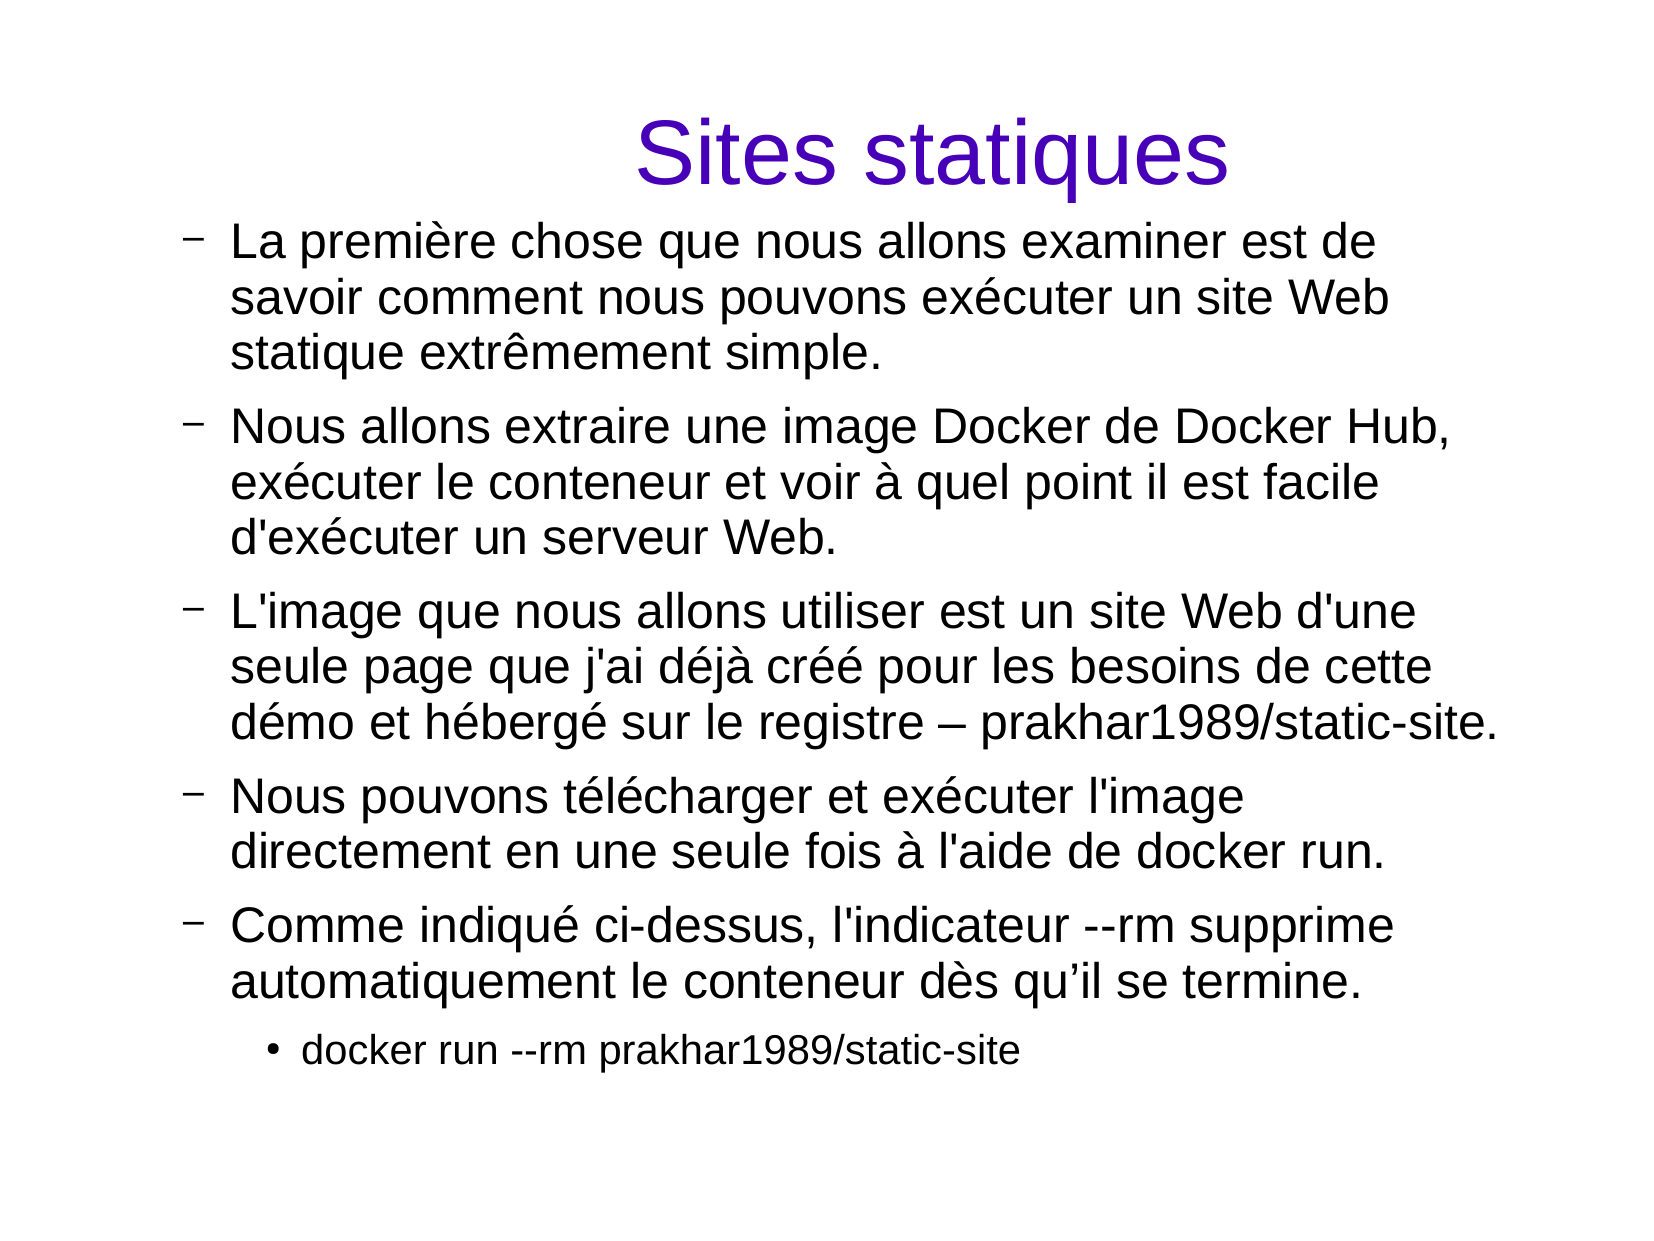

# Sites statiques
La première chose que nous allons examiner est de savoir comment nous pouvons exécuter un site Web statique extrêmement simple.
Nous allons extraire une image Docker de Docker Hub, exécuter le conteneur et voir à quel point il est facile d'exécuter un serveur Web.
L'image que nous allons utiliser est un site Web d'une seule page que j'ai déjà créé pour les besoins de cette démo et hébergé sur le registre – prakhar1989/static-site.
Nous pouvons télécharger et exécuter l'image directement en une seule fois à l'aide de docker run.
Comme indiqué ci-dessus, l'indicateur --rm supprime automatiquement le conteneur dès qu’il se termine.
docker run --rm prakhar1989/static-site